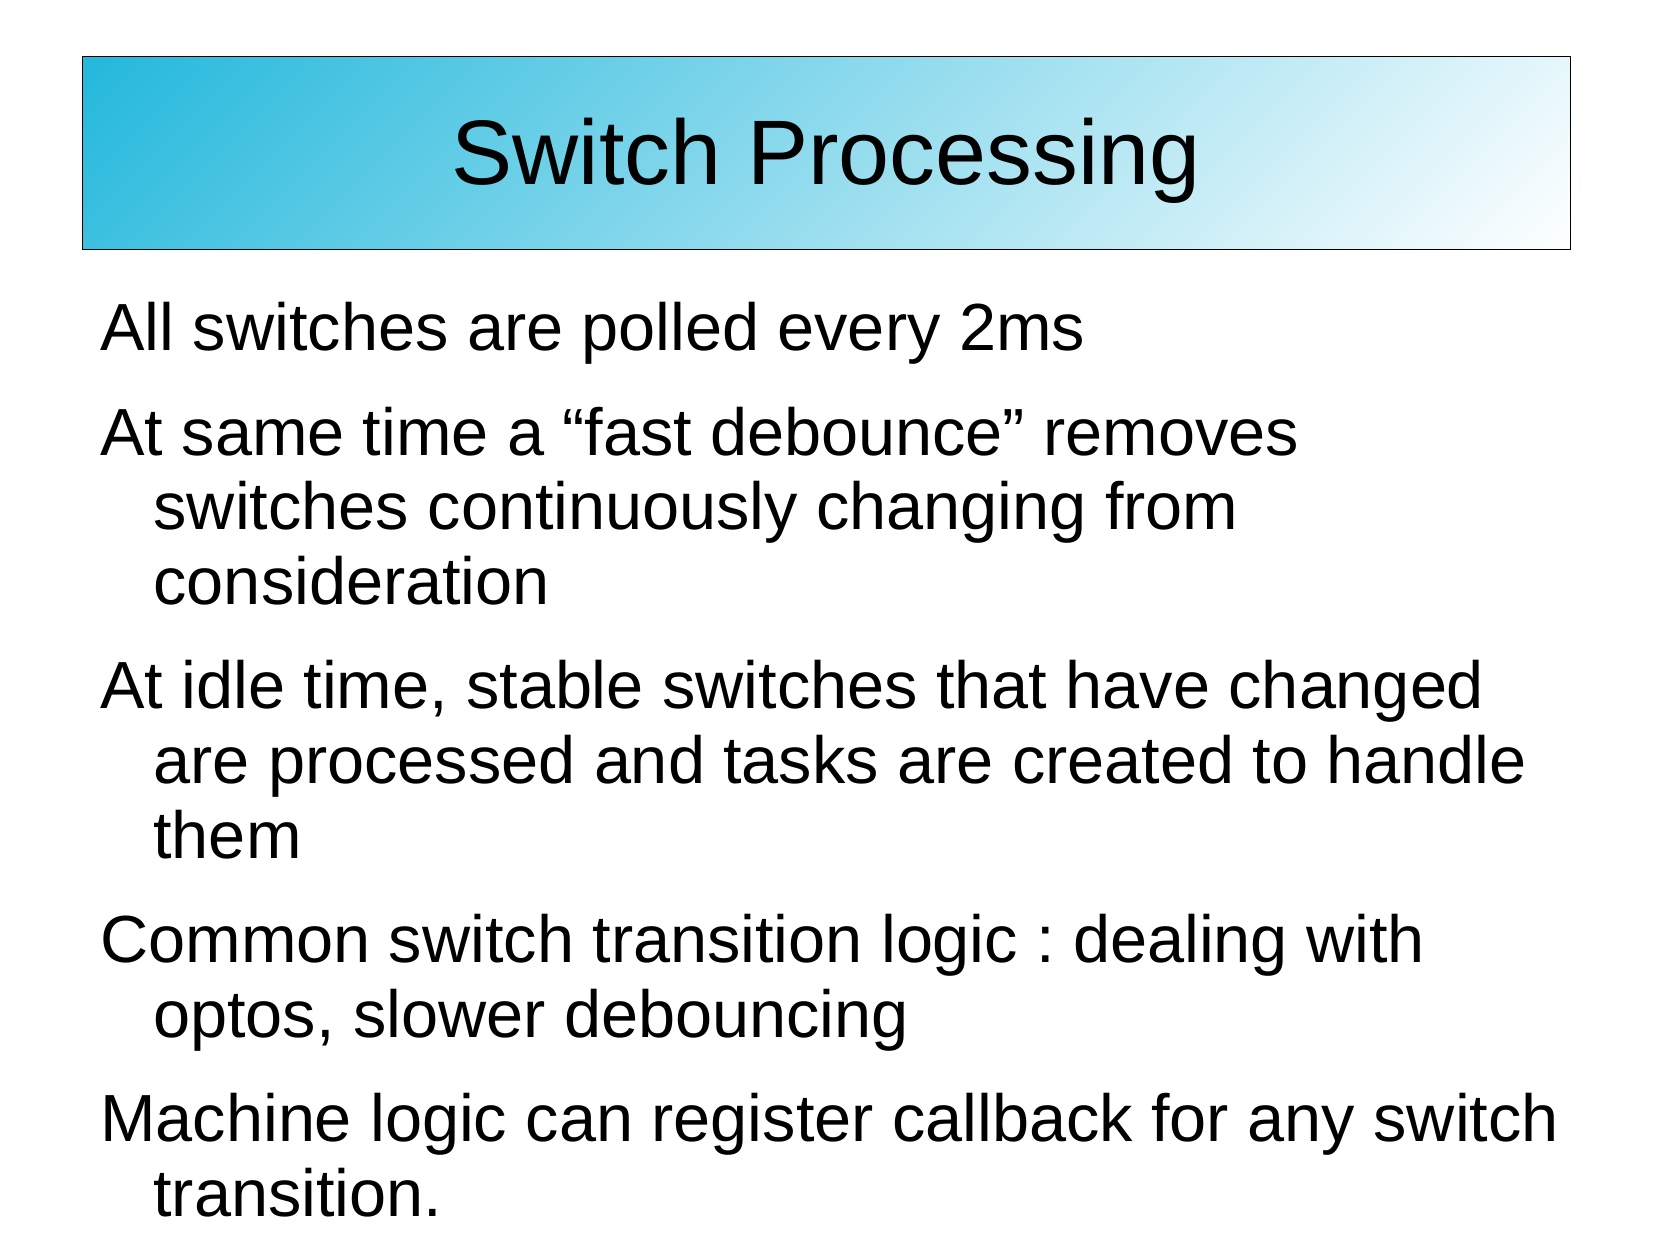

# Switch Processing
All switches are polled every 2ms
At same time a “fast debounce” removes switches continuously changing from consideration
At idle time, stable switches that have changed are processed and tasks are created to handle them
Common switch transition logic : dealing with optos, slower debouncing
Machine logic can register callback for any switch transition.